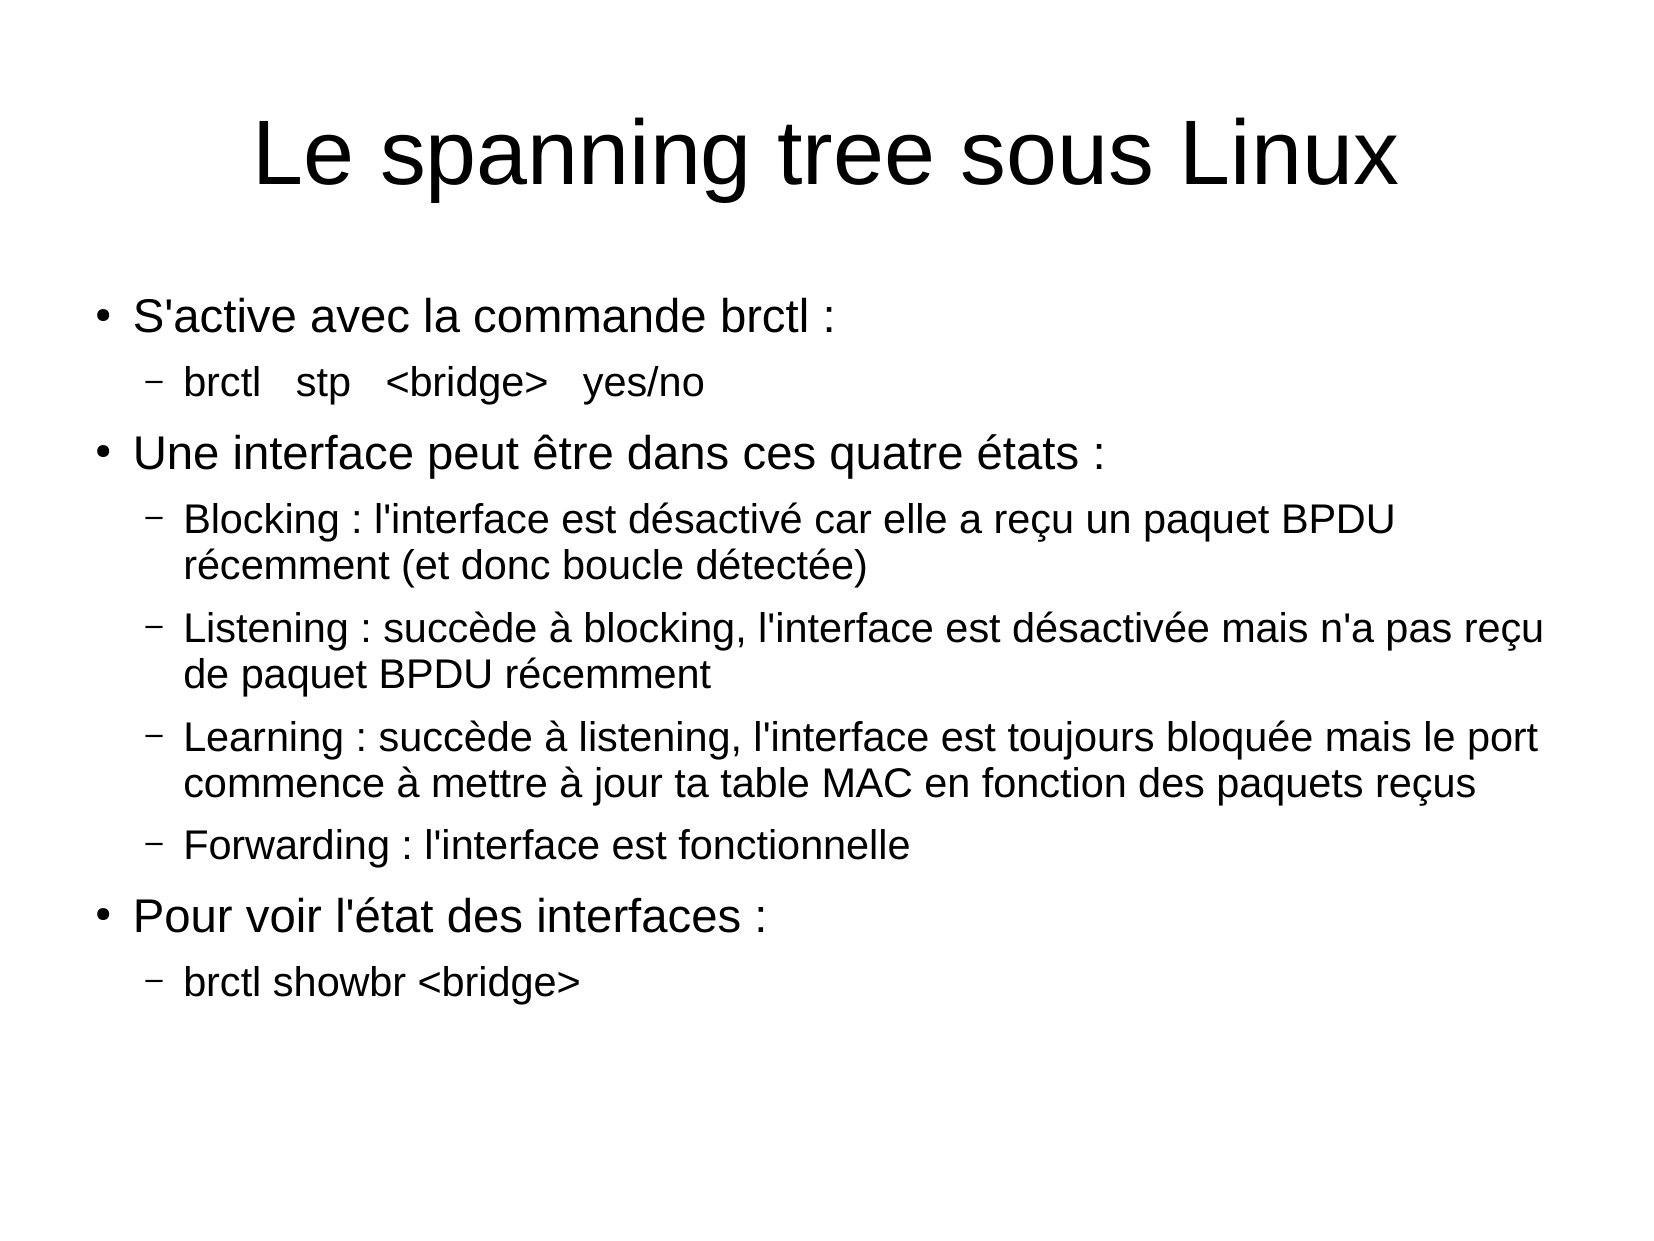

# Le spanning tree sous Linux
S'active avec la commande brctl :
brctl stp <bridge> yes/no
Une interface peut être dans ces quatre états :
Blocking : l'interface est désactivé car elle a reçu un paquet BPDU récemment (et donc boucle détectée)
Listening : succède à blocking, l'interface est désactivée mais n'a pas reçu de paquet BPDU récemment
Learning : succède à listening, l'interface est toujours bloquée mais le port commence à mettre à jour ta table MAC en fonction des paquets reçus
Forwarding : l'interface est fonctionnelle
Pour voir l'état des interfaces :
brctl showbr <bridge>